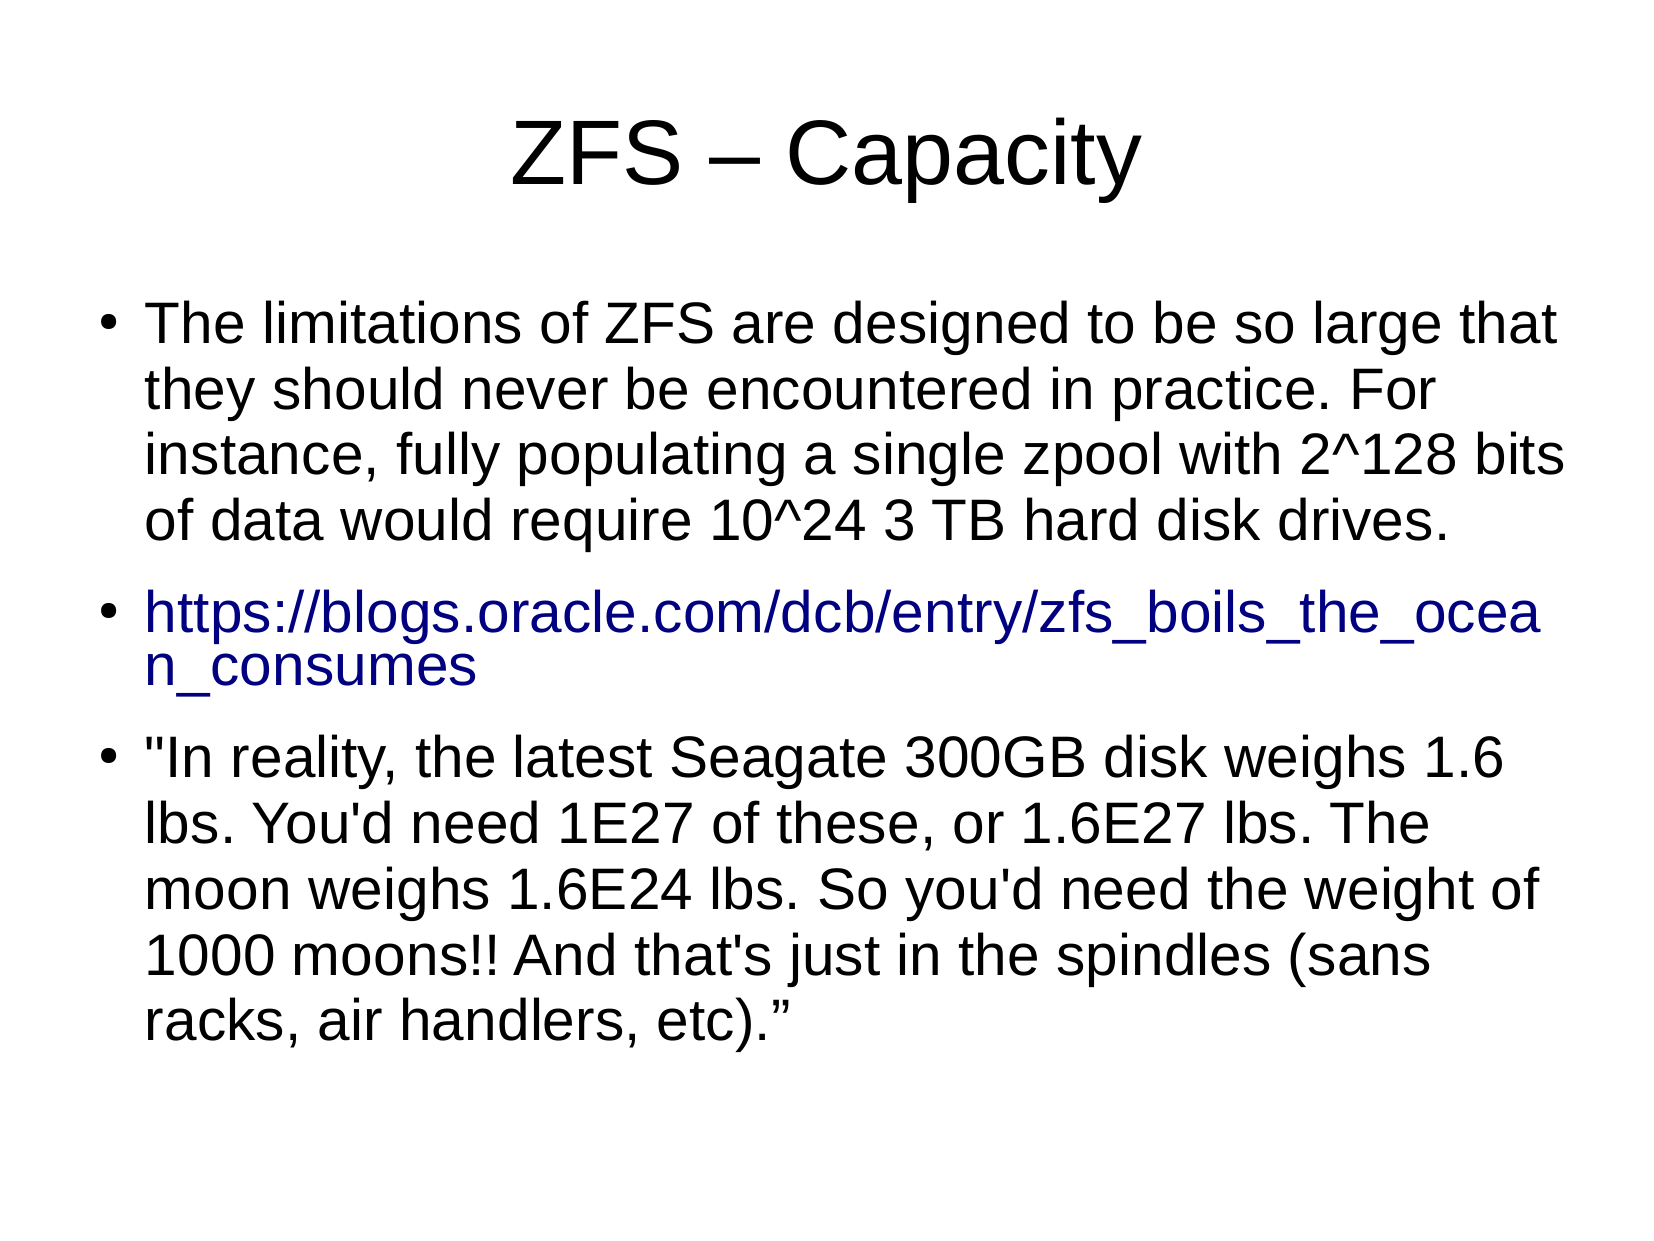

# ZFS – Capacity
The limitations of ZFS are designed to be so large that they should never be encountered in practice. For instance, fully populating a single zpool with 2^128 bits of data would require 10^24 3 TB hard disk drives.
https://blogs.oracle.com/dcb/entry/zfs_boils_the_ocean_consumes
"In reality, the latest Seagate 300GB disk weighs 1.6 lbs. You'd need 1E27 of these, or 1.6E27 lbs. The moon weighs 1.6E24 lbs. So you'd need the weight of 1000 moons!! And that's just in the spindles (sans racks, air handlers, etc).”